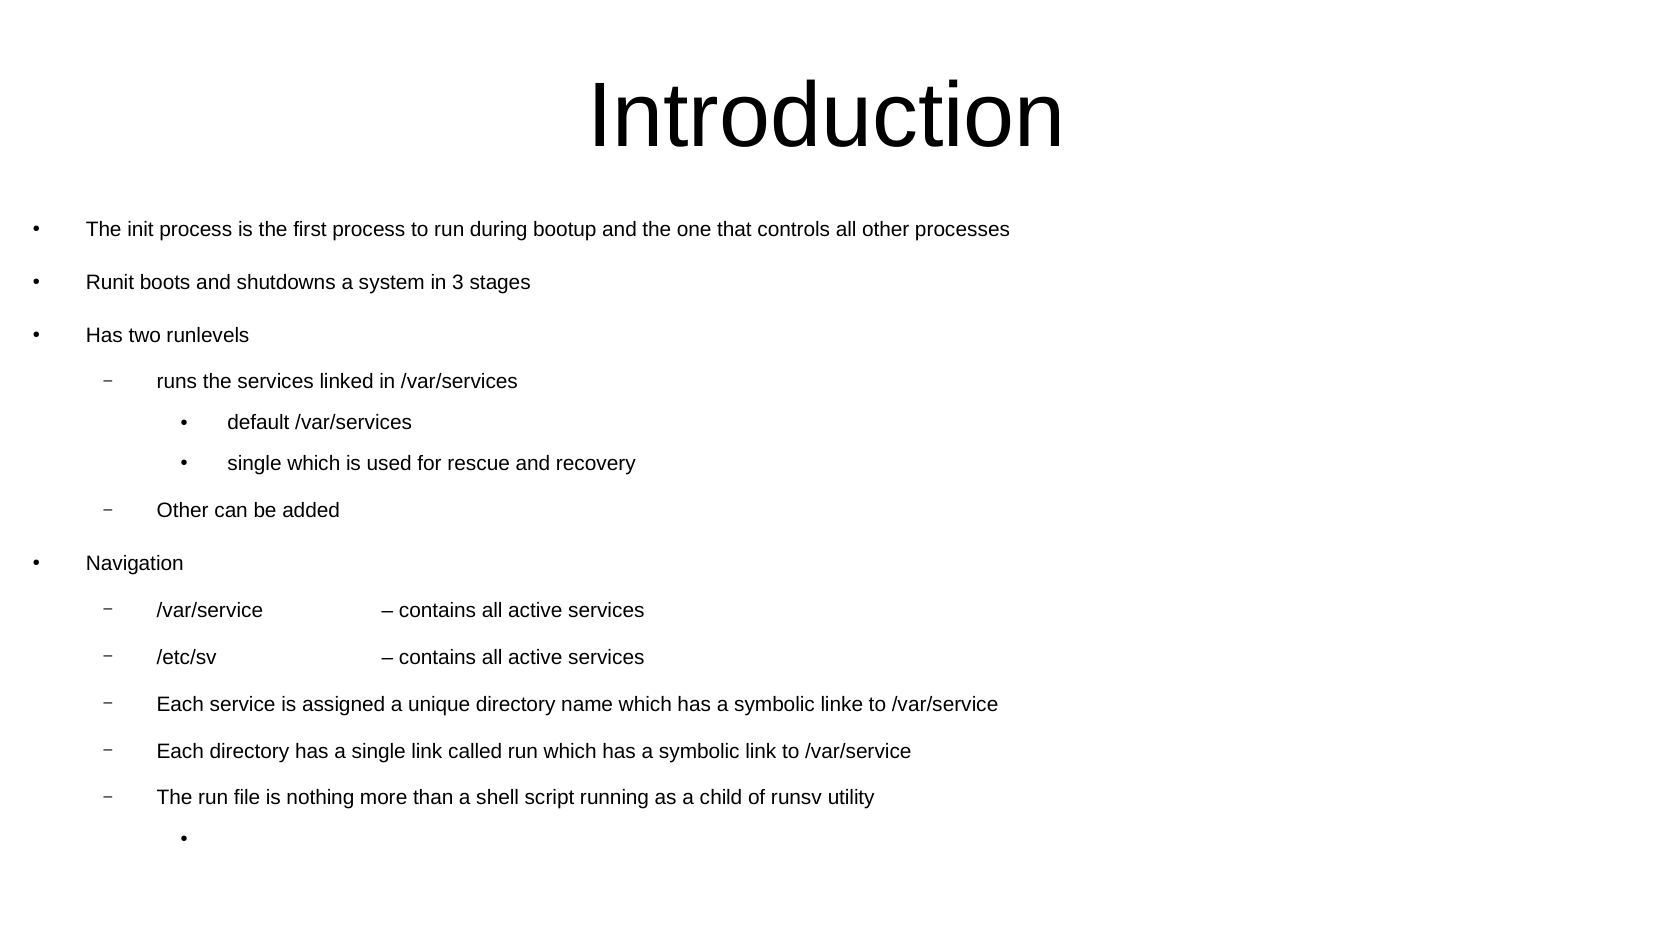

# Introduction
The init process is the first process to run during bootup and the one that controls all other processes
Runit boots and shutdowns a system in 3 stages
Has two runlevels
runs the services linked in /var/services
default /var/services
single which is used for rescue and recovery
Other can be added
Navigation
/var/service 		– contains all active services
/etc/sv 			– contains all active services
Each service is assigned a unique directory name which has a symbolic linke to /var/service
Each directory has a single link called run which has a symbolic link to /var/service
The run file is nothing more than a shell script running as a child of runsv utility